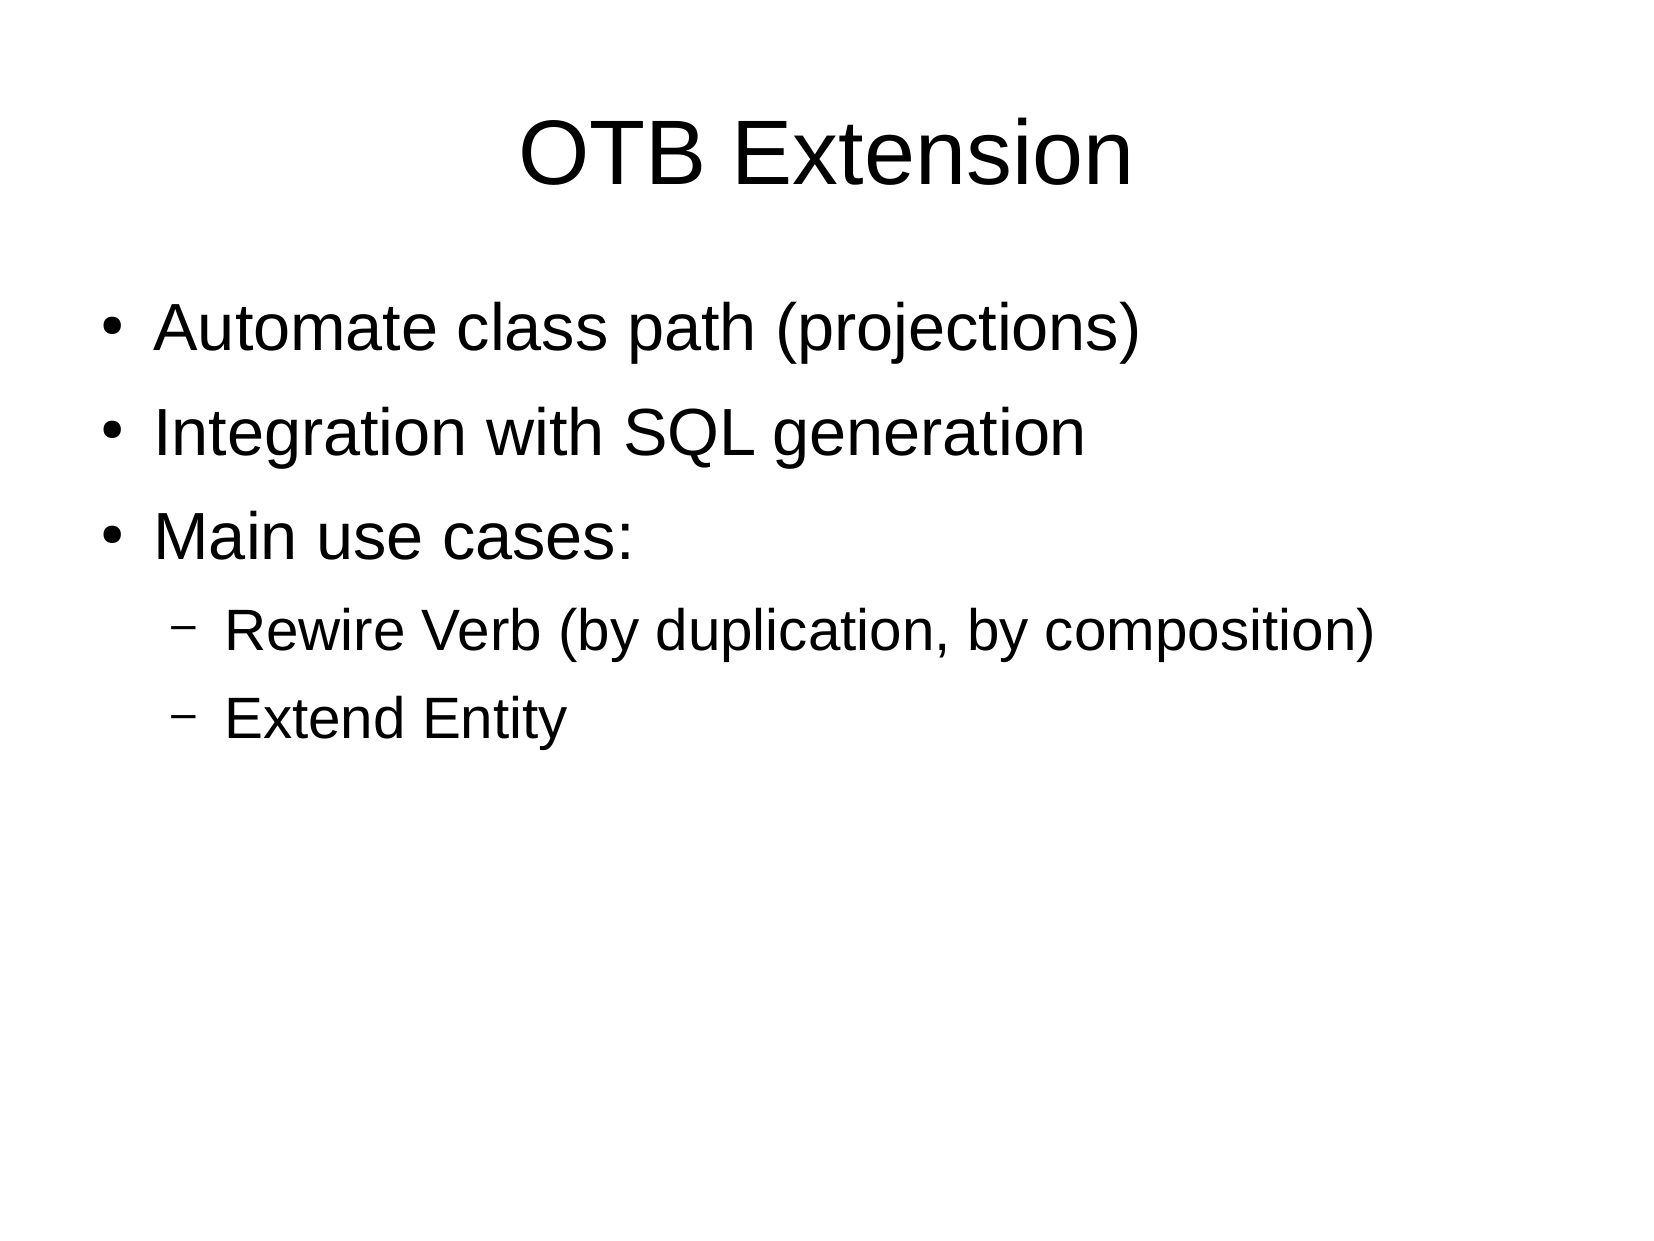

# OTB Extension
Automate class path (projections)
Integration with SQL generation
Main use cases:
Rewire Verb (by duplication, by composition)
Extend Entity